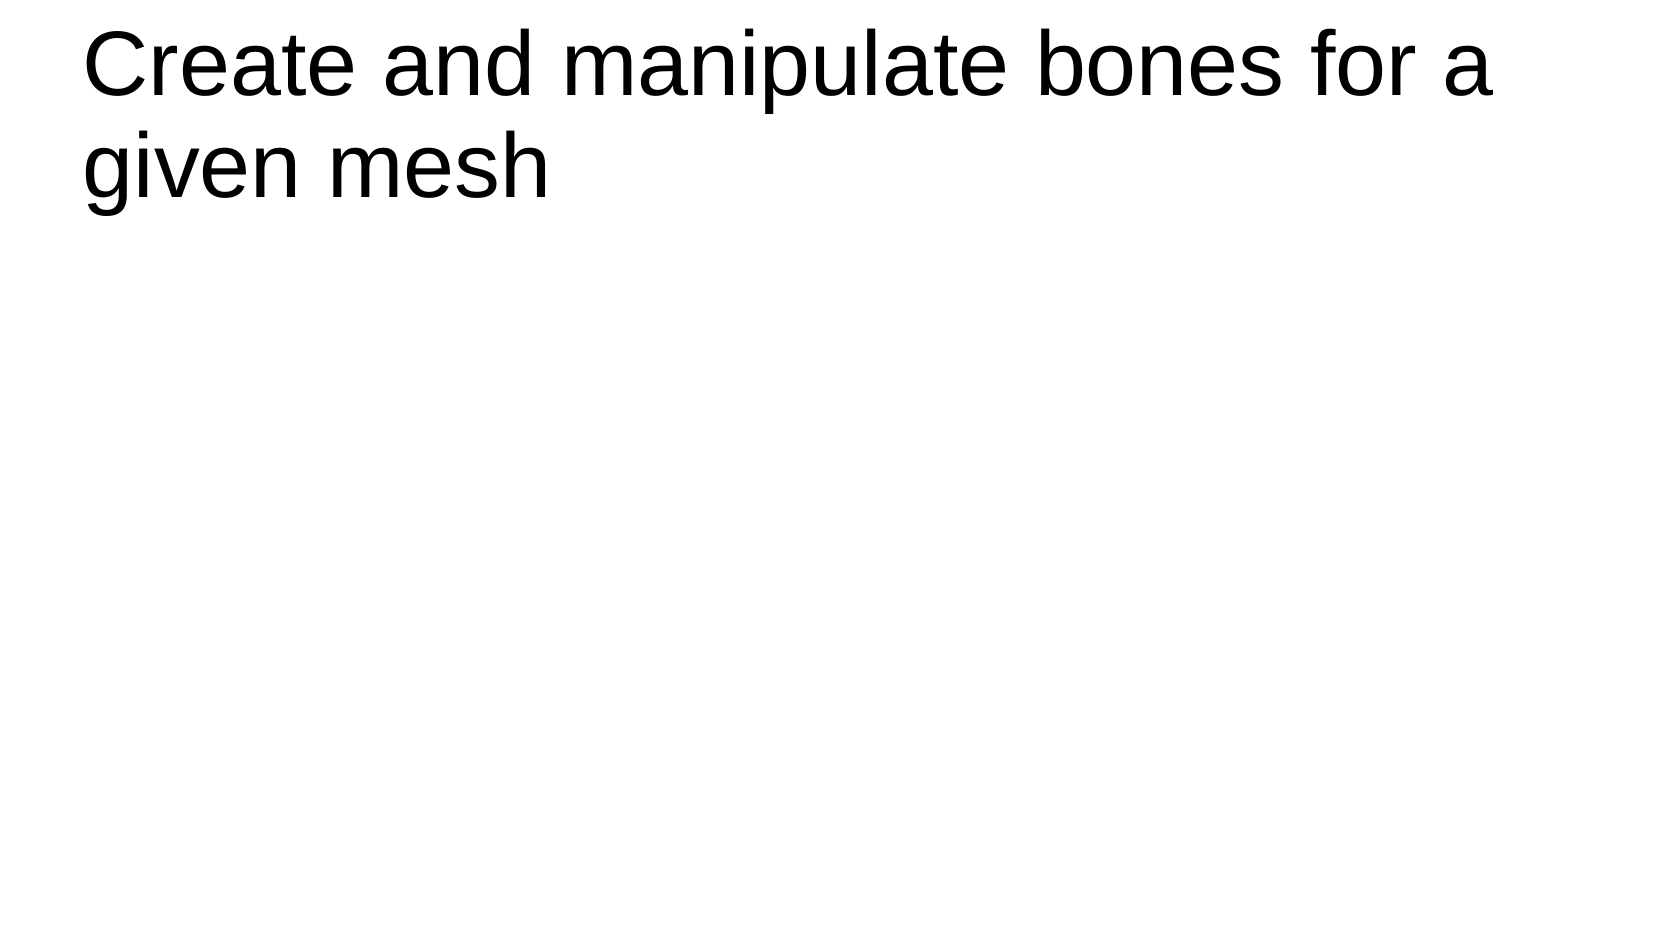

# Create and manipulate bones for a given mesh